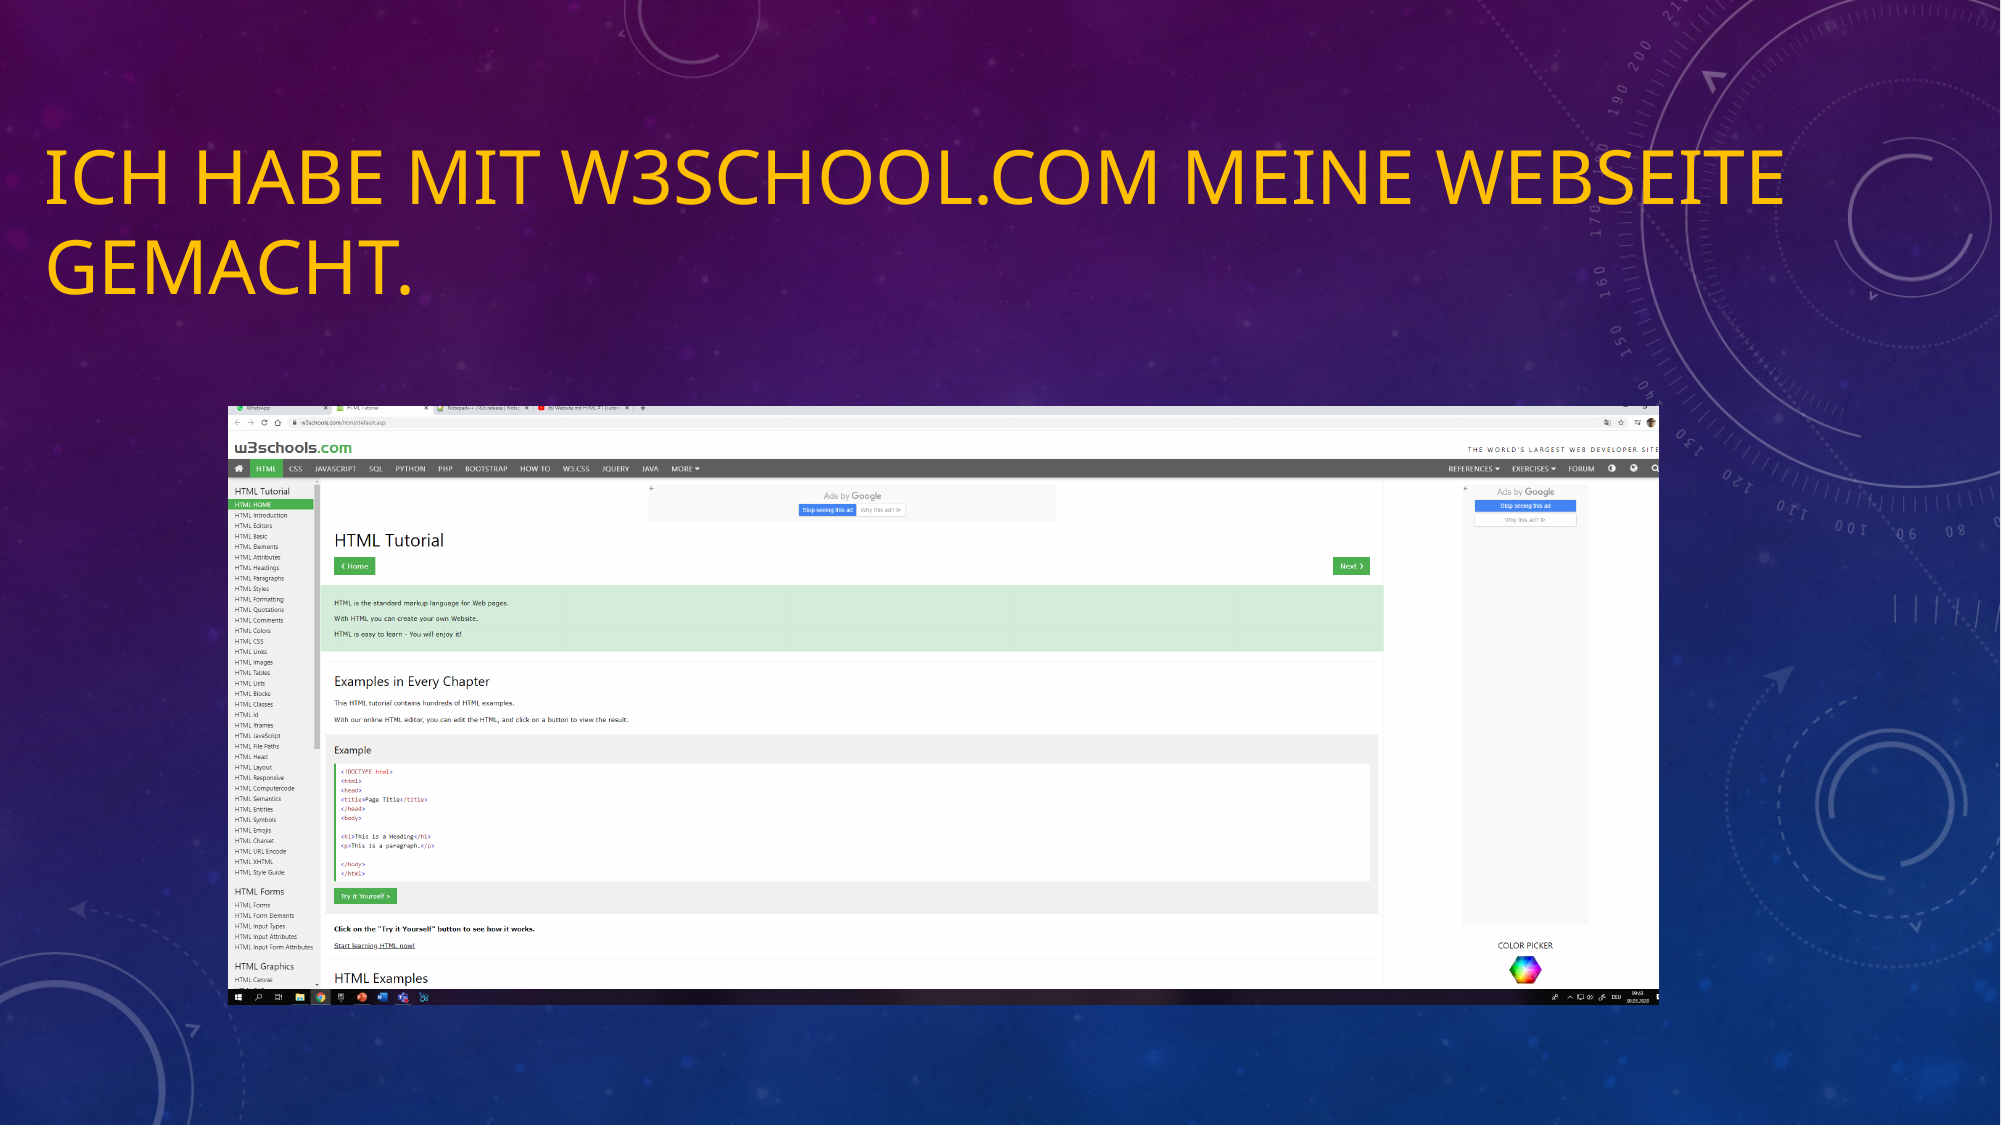

# Ich habe mit w3school.com meine Webseite gemacht.